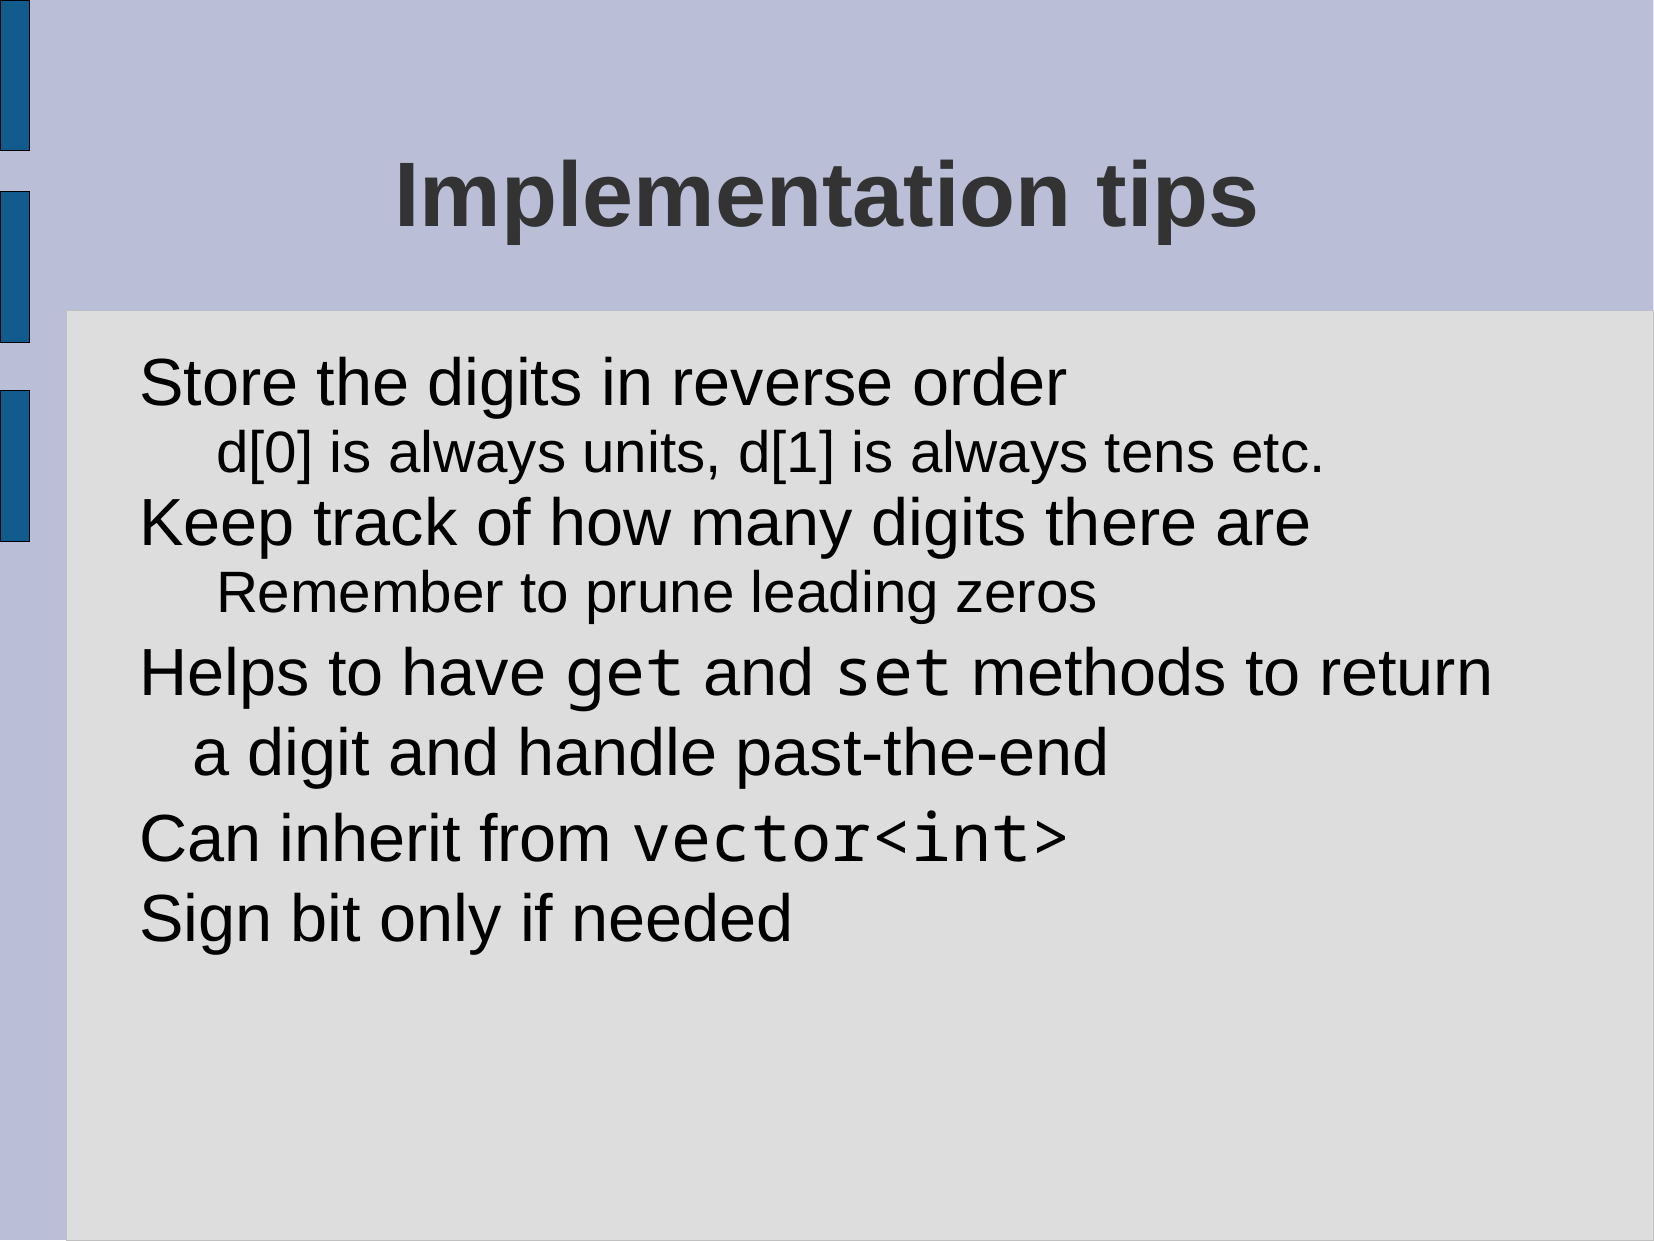

# Implementation tips
Store the digits in reverse order
d[0] is always units, d[1] is always tens etc.
Keep track of how many digits there are
Remember to prune leading zeros
Helps to have get and set methods to return a digit and handle past-the-end
Can inherit from vector<int>
Sign bit only if needed